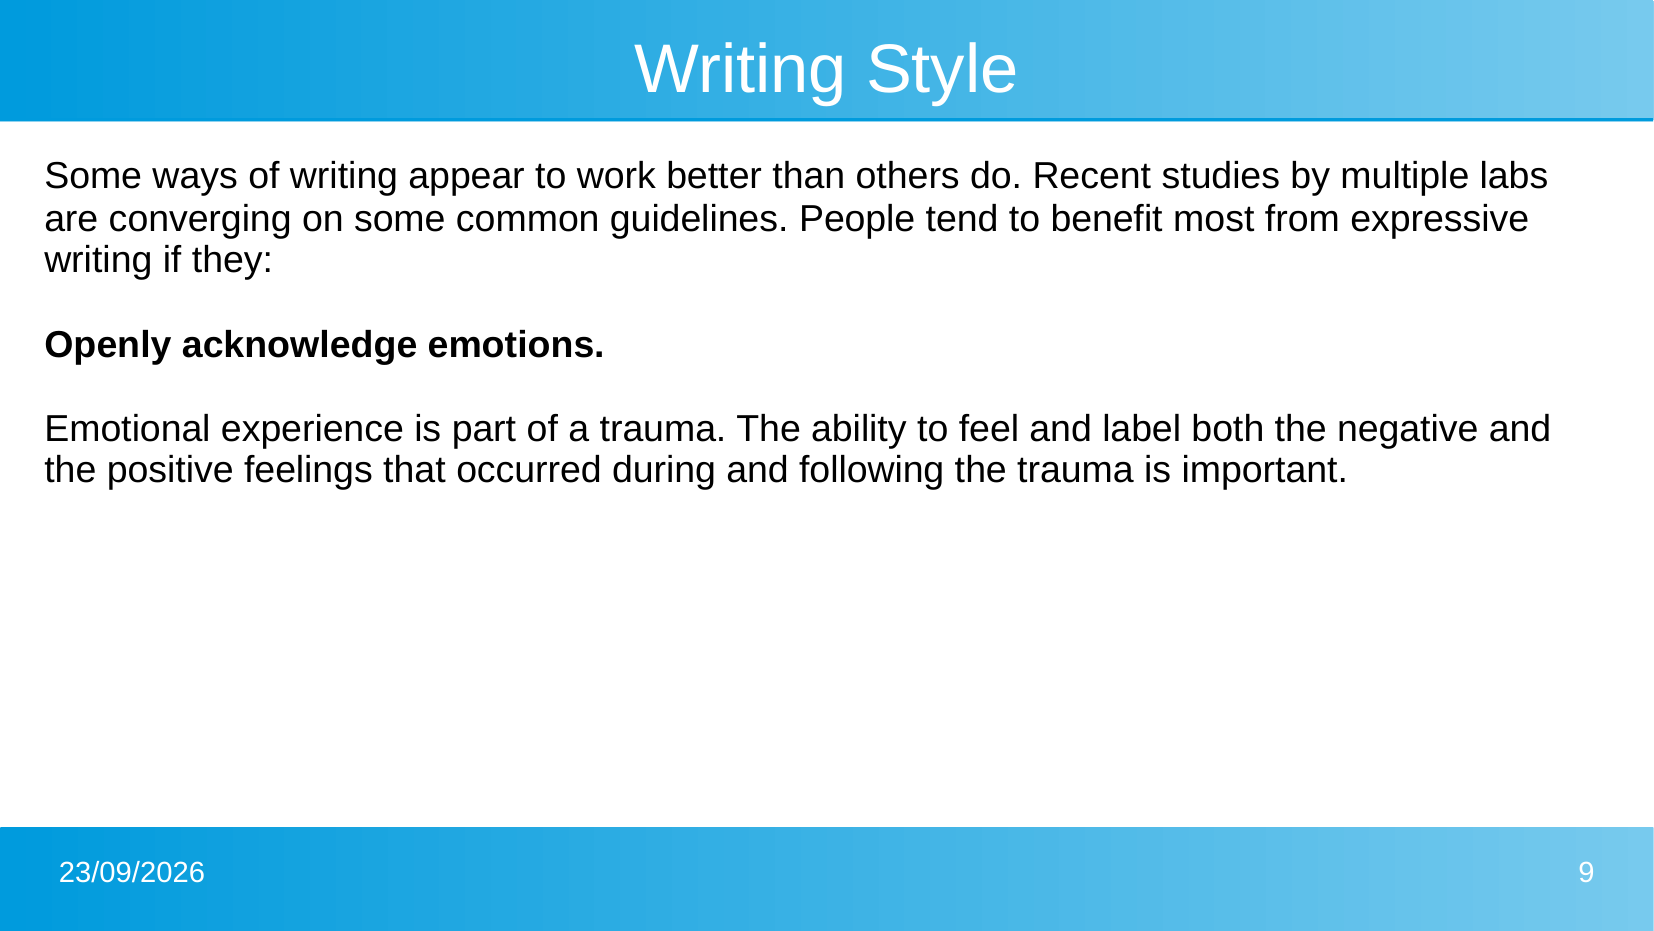

# Writing Style
Some ways of writing appear to work better than others do. Recent studies by multiple labs are converging on some common guidelines. People tend to benefit most from expressive writing if they:
Openly acknowledge emotions.
Emotional experience is part of a trauma. The ability to feel and label both the negative and the positive feelings that occurred during and following the trauma is important.
9